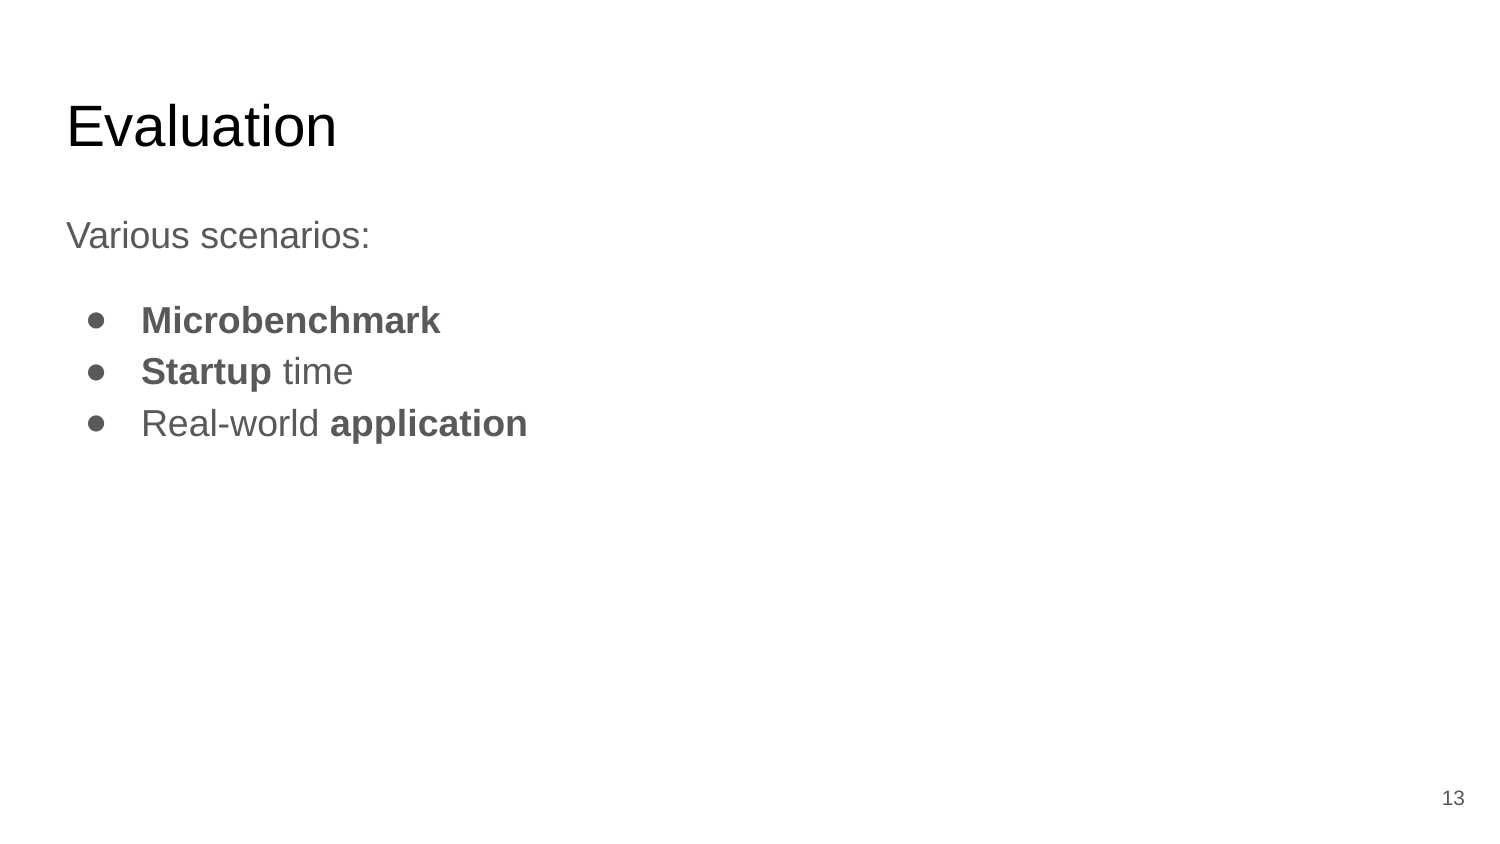

# Evaluation
Various scenarios:
Microbenchmark
Startup time
Real-world application